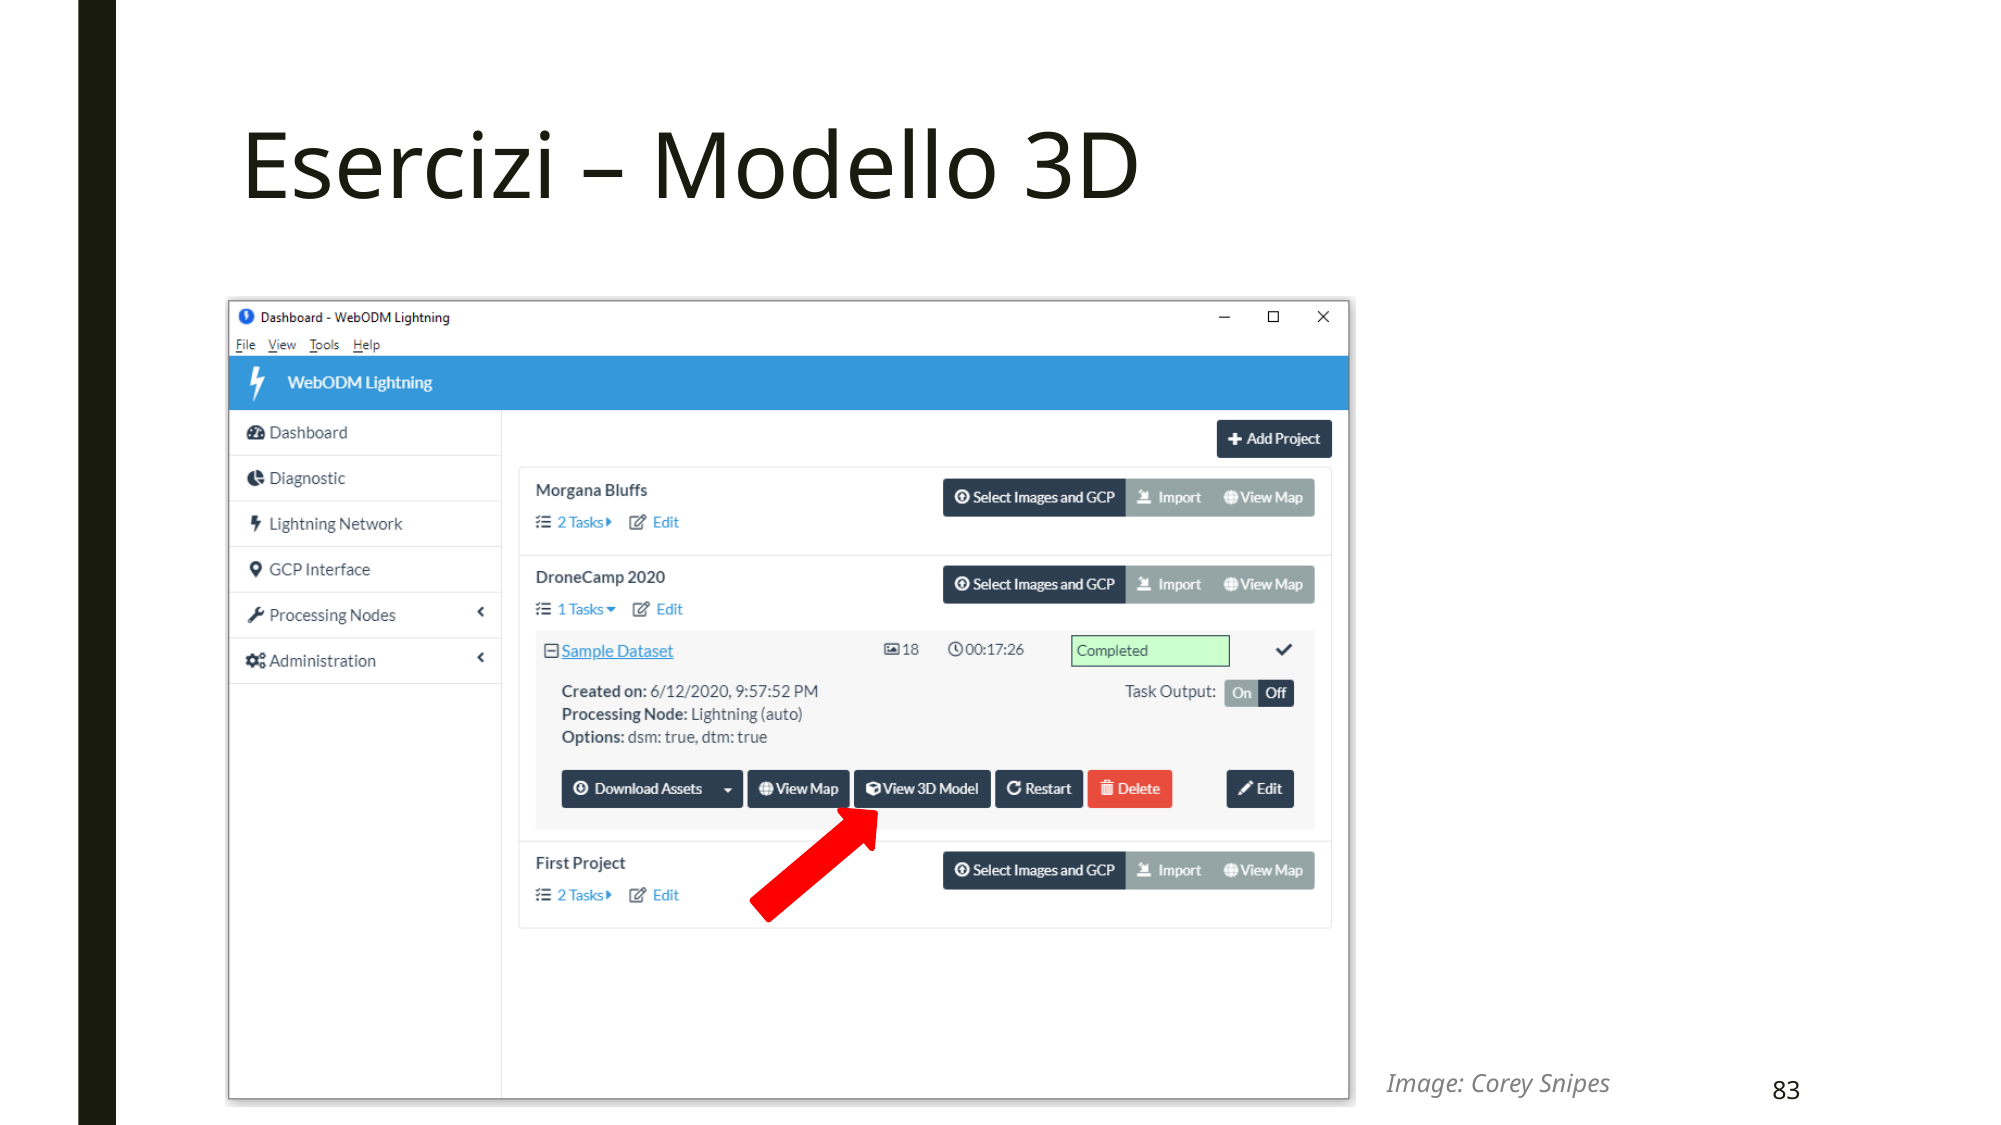

# Esercizi – Modello 3D
Image: Corey Snipes